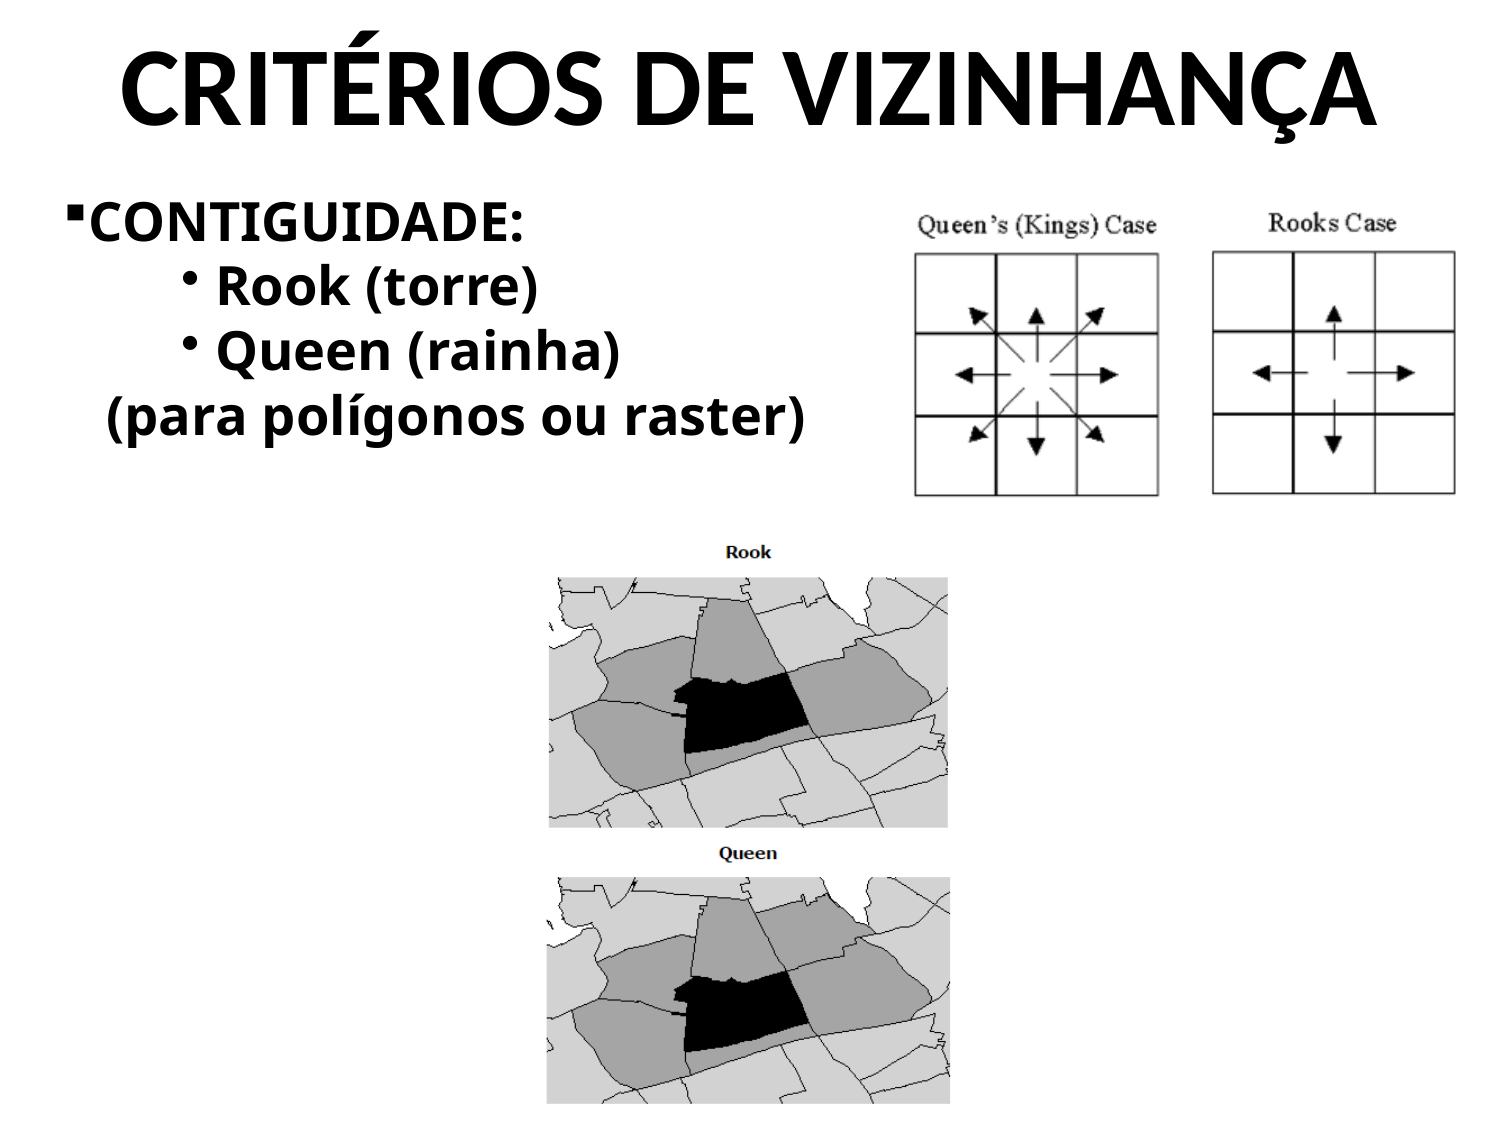

CRITÉRIOS DE VIZINHANÇA
CONTIGUIDADE:
 Rook (torre)
 Queen (rainha)
(para polígonos ou raster)